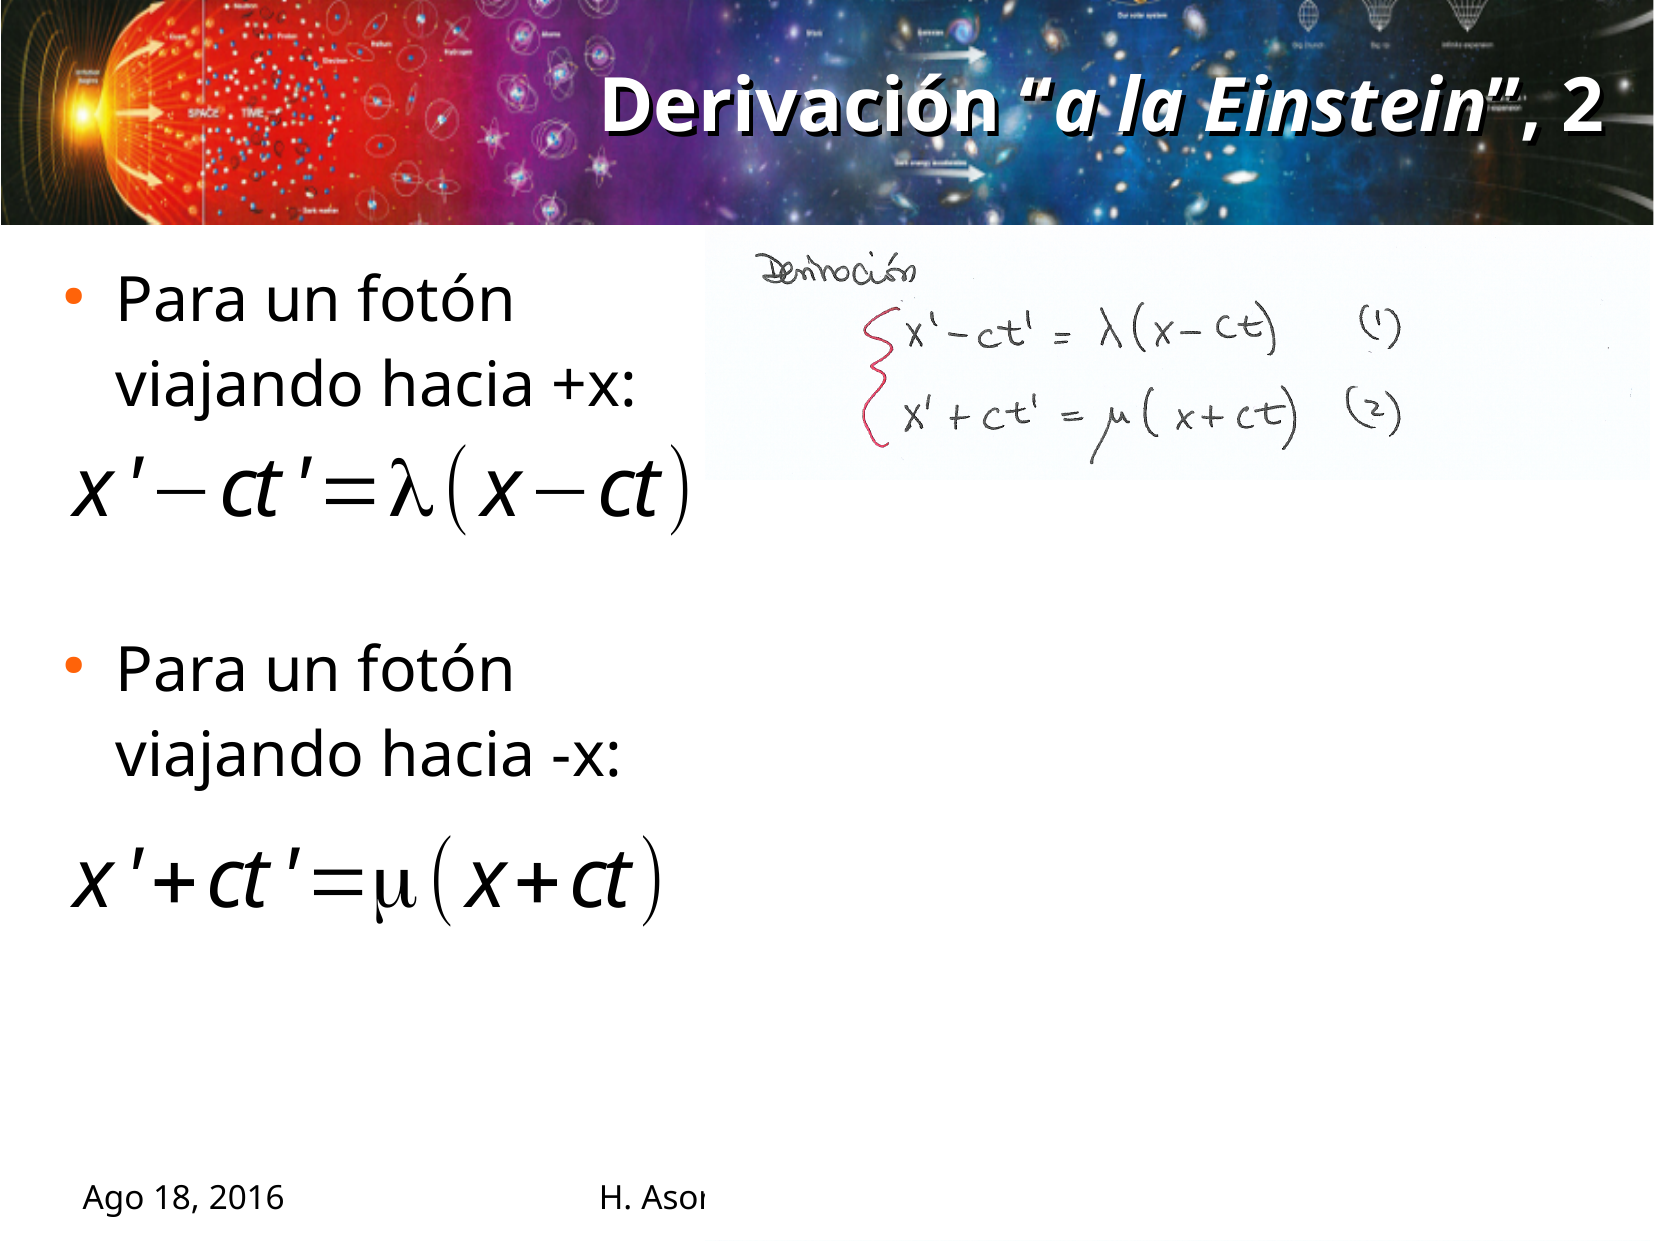

# Derivación “a la Einstein”, 2
Para un fotón viajando hacia +x:
Para un fotón viajando hacia -x:
Ago 18, 2016
H. Asorey - IPAC 2016 - 02/16
16